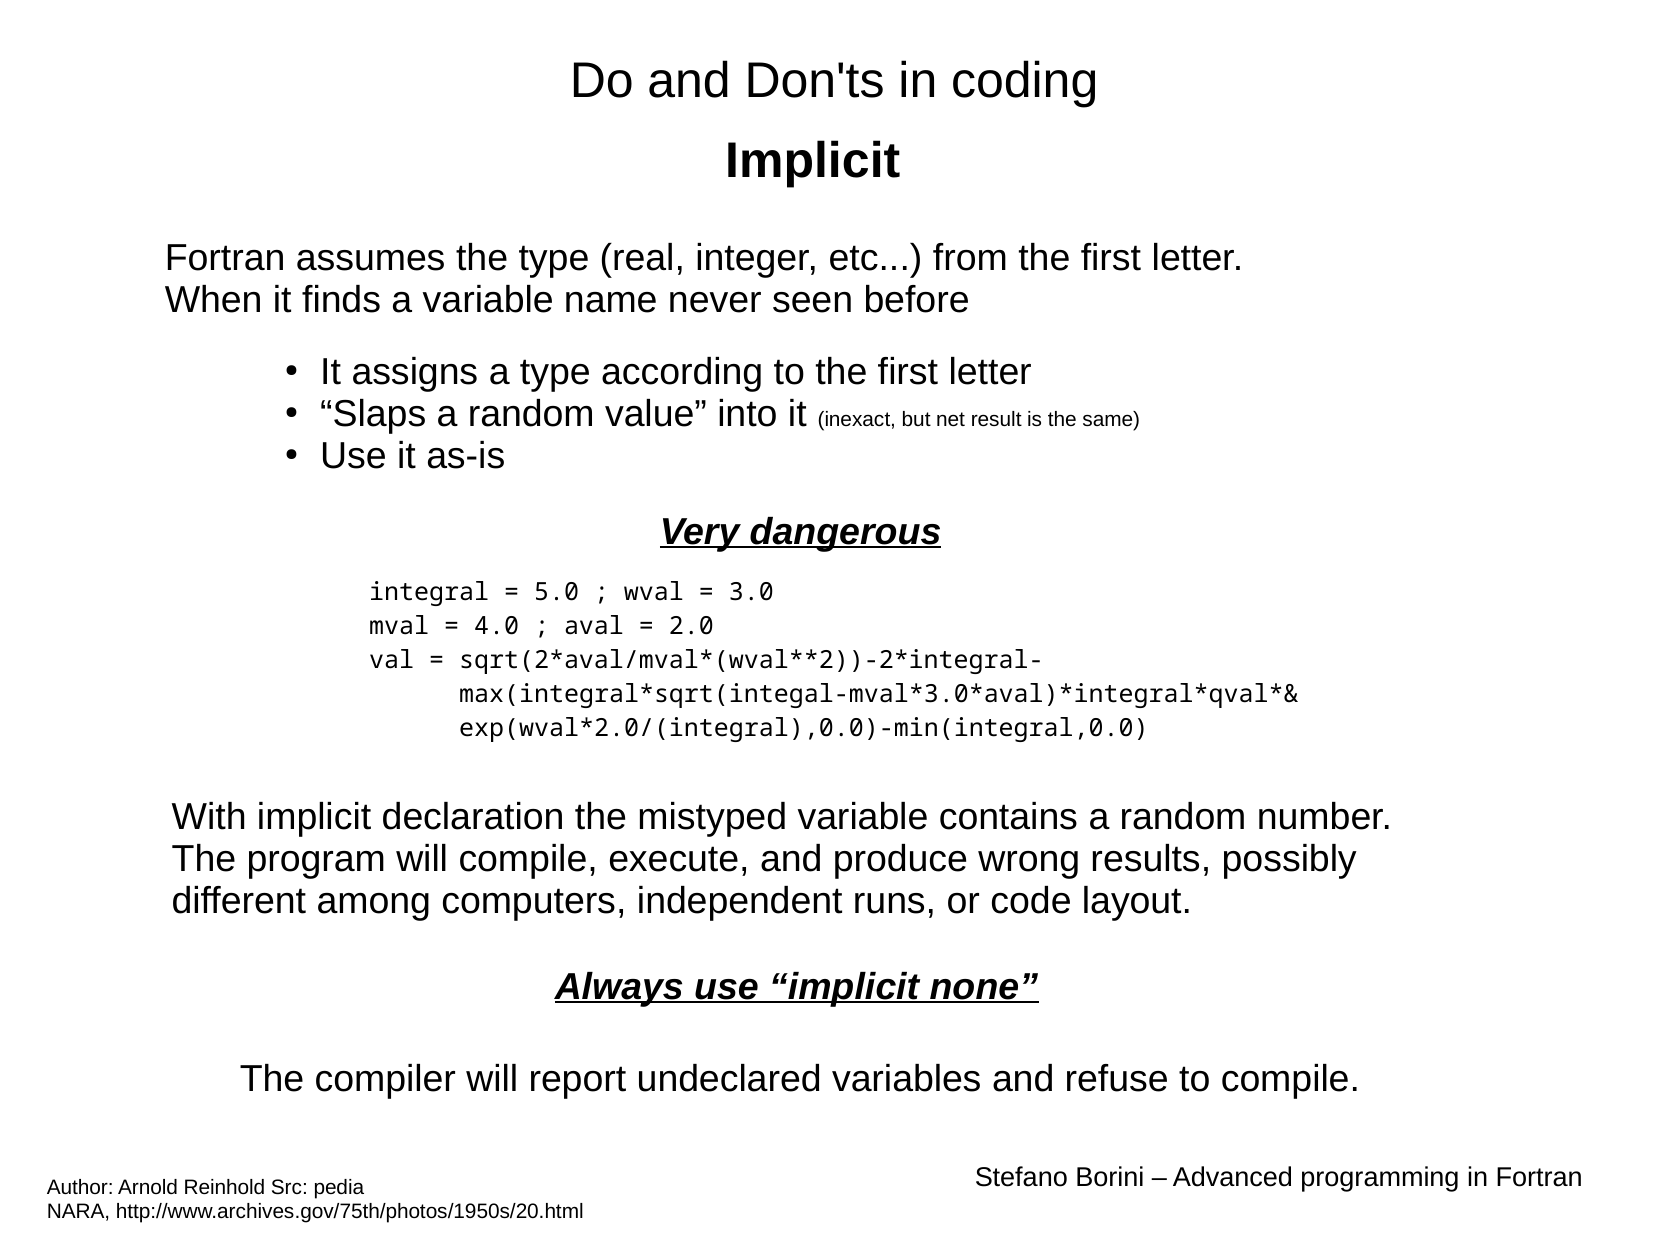

Do and Don'ts in coding
Implicit
Fortran assumes the type (real, integer, etc...) from the first letter.
When it finds a variable name never seen before
It assigns a type according to the first letter
“Slaps a random value” into it (inexact, but net result is the same)
Use it as-is
Very dangerous
 integral = 5.0 ; wval = 3.0
	mval = 4.0 ; aval = 2.0
 val = sqrt(2*aval/mval*(wval**2))-2*integral-
		 max(integral*sqrt(integal-mval*3.0*aval)*integral*qval*&
		 exp(wval*2.0/(integral),0.0)-min(integral,0.0)
With implicit declaration the mistyped variable contains a random number.
The program will compile, execute, and produce wrong results, possibly
different among computers, independent runs, or code layout.
Always use “implicit none”
The compiler will report undeclared variables and refuse to compile.
Stefano Borini – Advanced programming in Fortran
Author: Arnold Reinhold Src: pedia
NARA, http://www.archives.gov/75th/photos/1950s/20.html